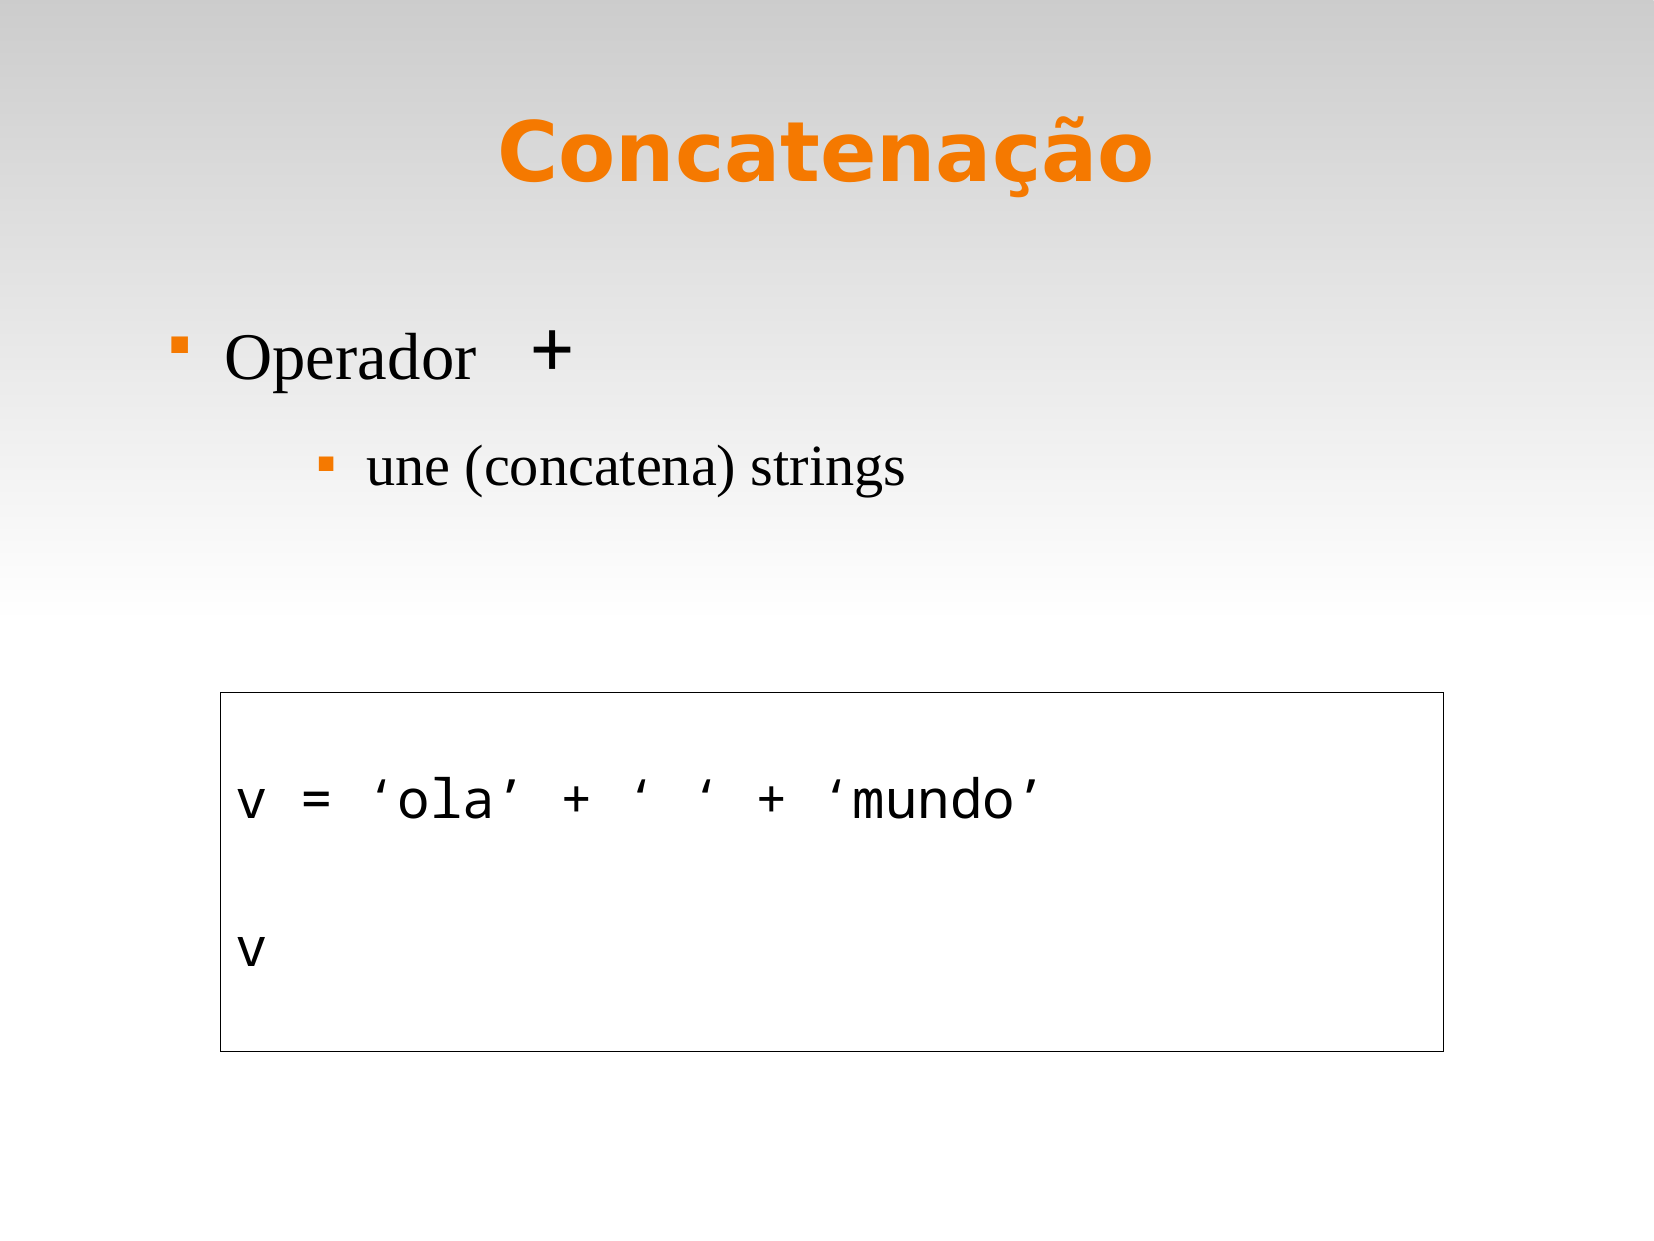

# Concatenação
Operador +
une (concatena) strings
v = ‘ola’ + ‘ ‘ + ‘mundo’
v